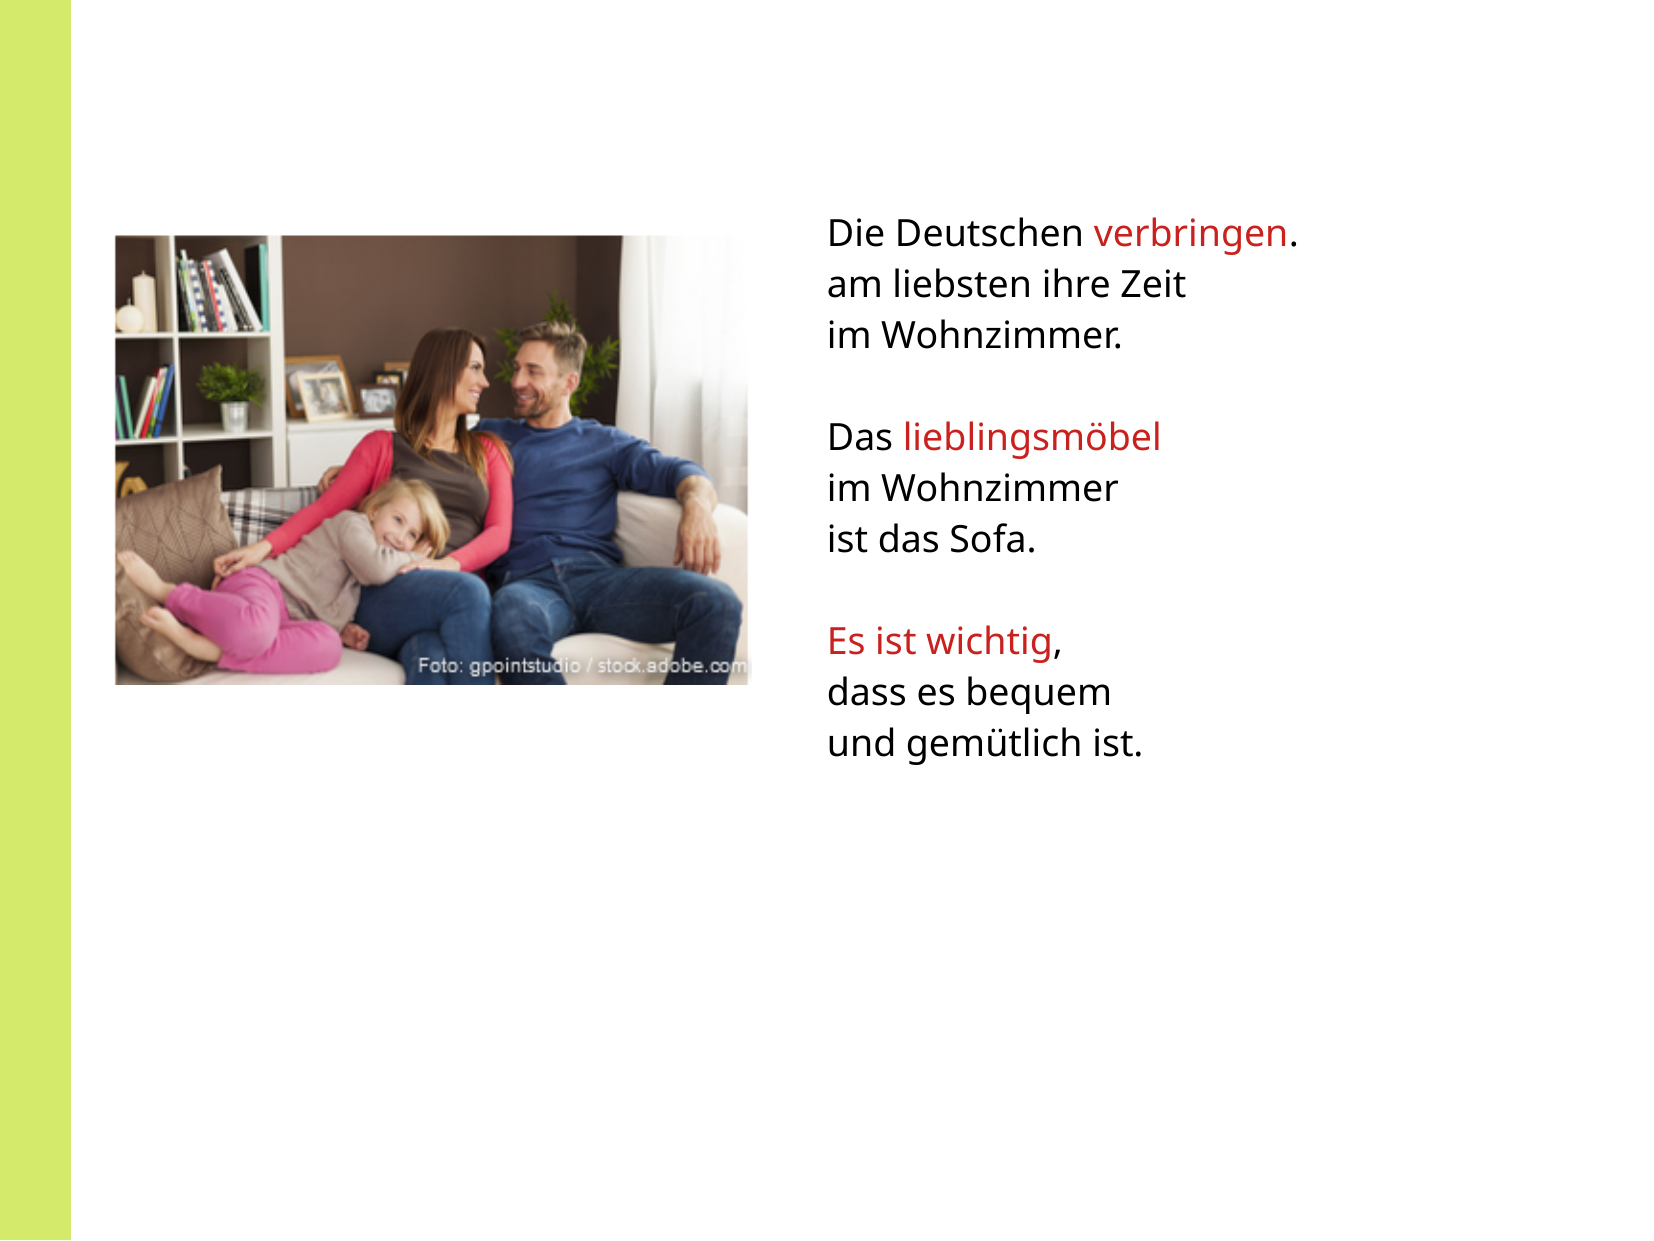

# Die Deutschen verbringen. am liebsten ihre Zeit im Wohnzimmer. Das lieblingsmöbel im Wohnzimmer ist das Sofa. Es ist wichtig, dass es bequem und gemütlich ist.